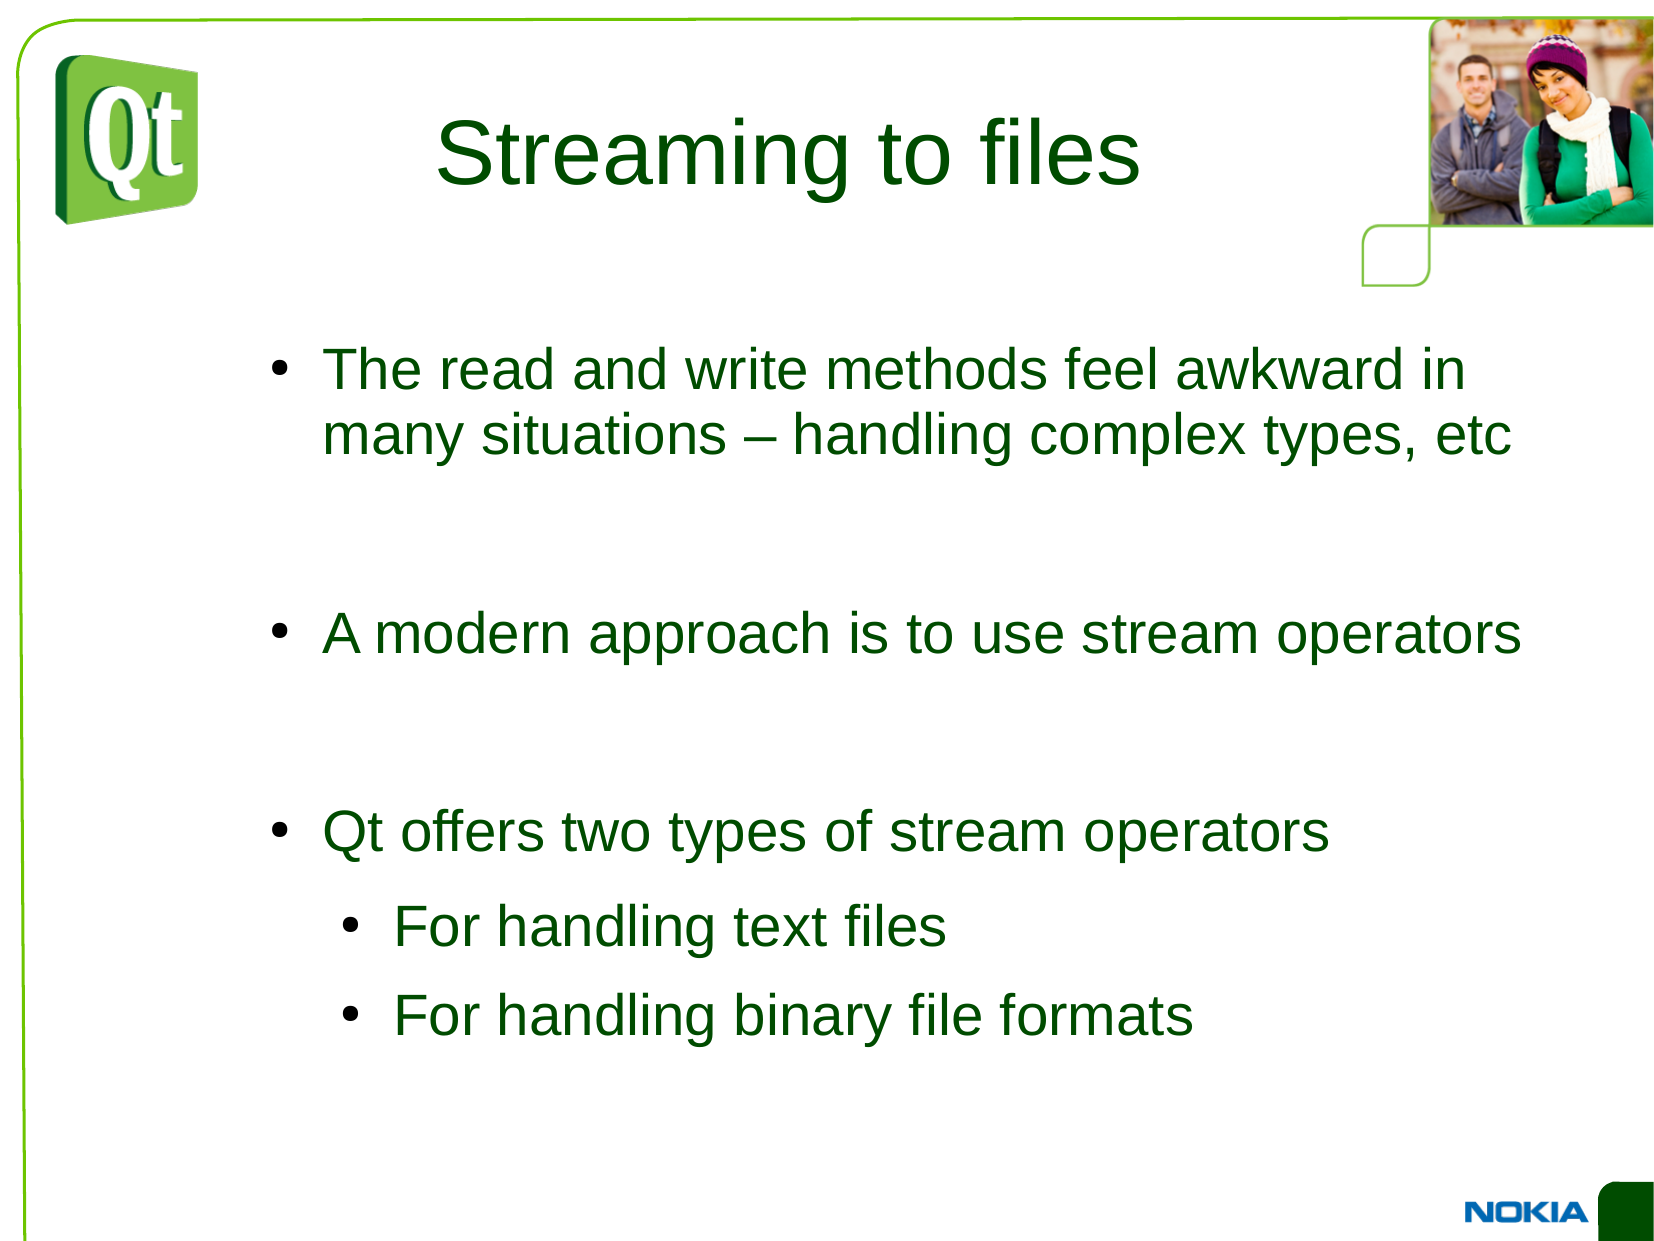

# Streaming to files
The read and write methods feel awkward in many situations – handling complex types, etc
A modern approach is to use stream operators
Qt offers two types of stream operators
For handling text files
For handling binary file formats